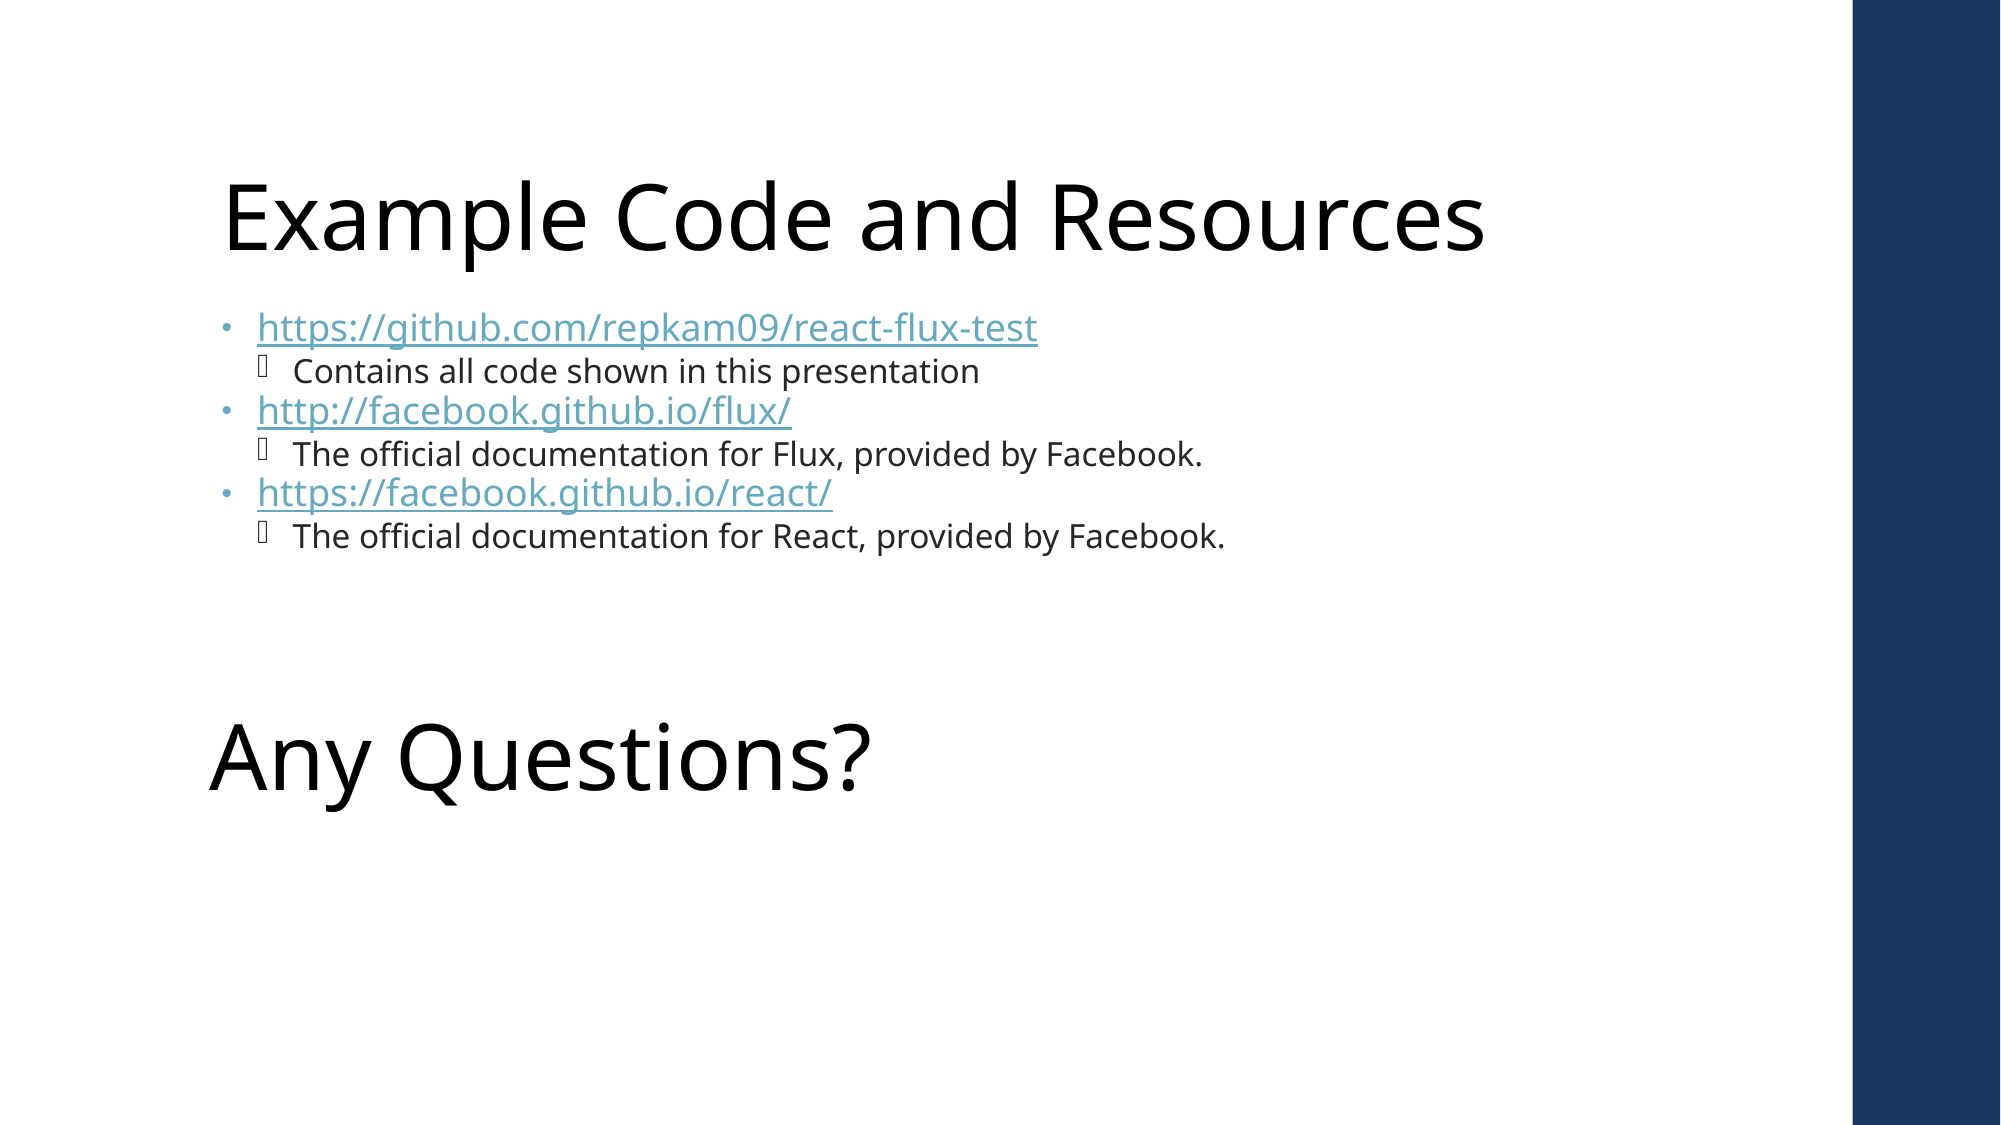

Example Code and Resources
https://github.com/repkam09/react-flux-test
Contains all code shown in this presentation
http://facebook.github.io/flux/
The official documentation for Flux, provided by Facebook.
https://facebook.github.io/react/
The official documentation for React, provided by Facebook.
Any Questions?